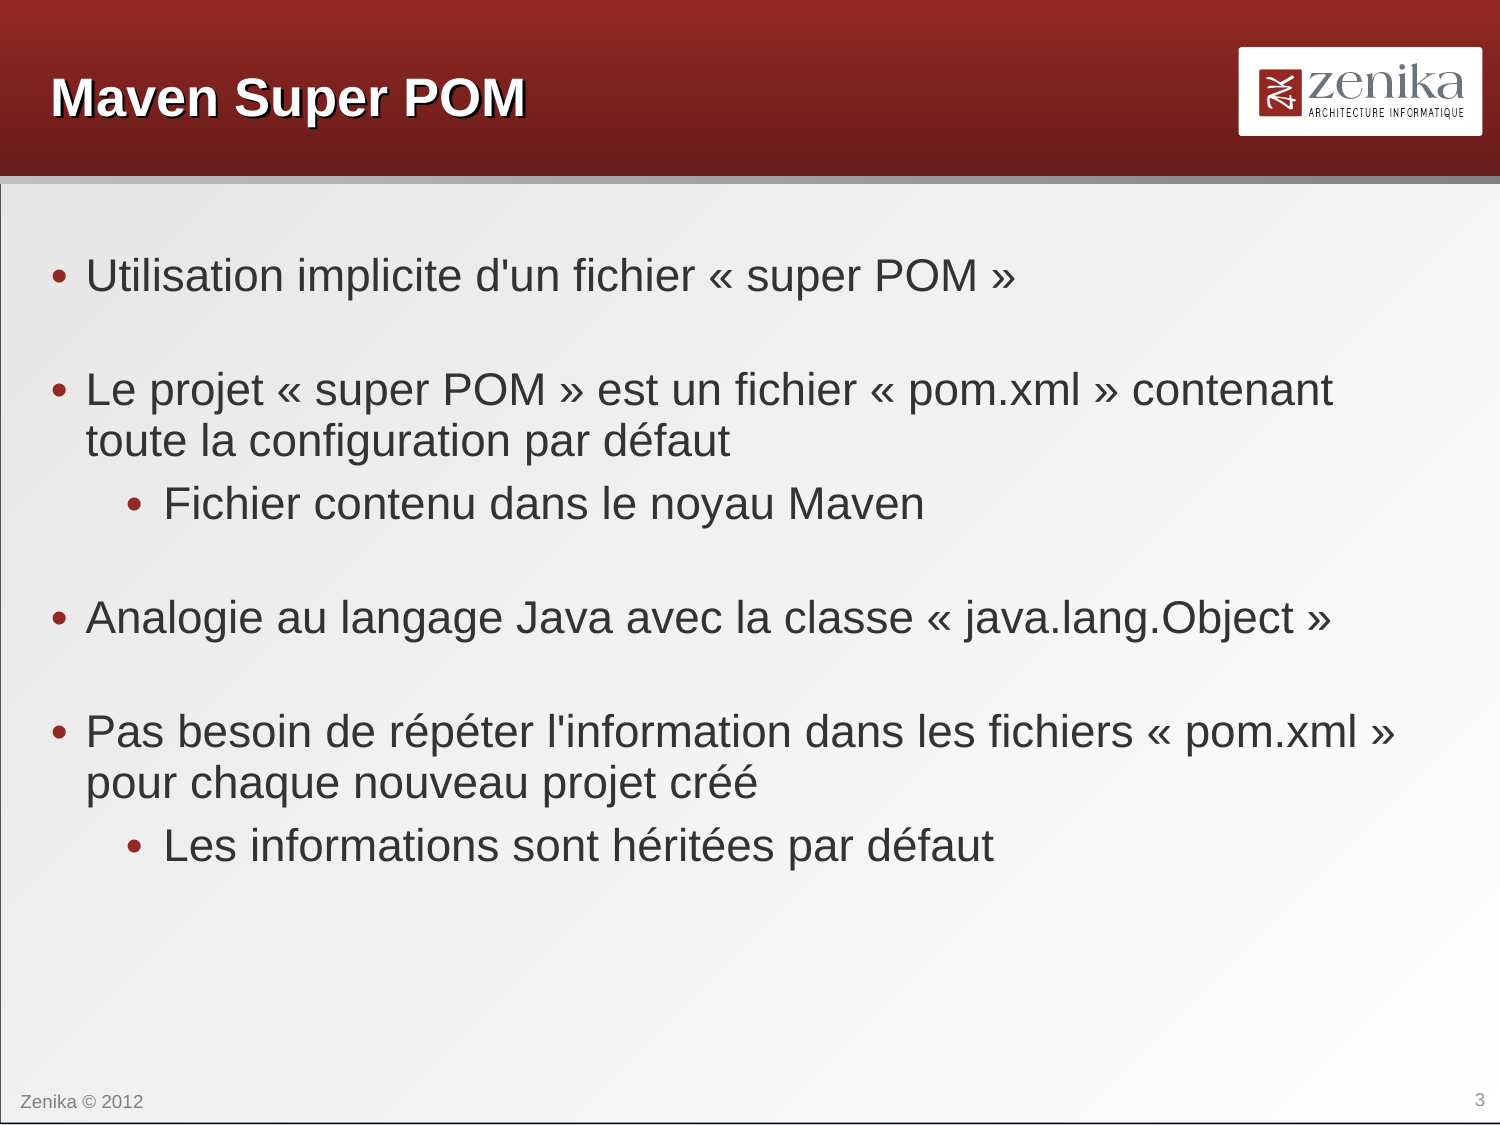

# Maven Super POM
Utilisation implicite d'un fichier « super POM »
Le projet « super POM » est un fichier « pom.xml » contenant toute la configuration par défaut
Fichier contenu dans le noyau Maven
Analogie au langage Java avec la classe « java.lang.Object »
Pas besoin de répéter l'information dans les fichiers « pom.xml » pour chaque nouveau projet créé
Les informations sont héritées par défaut